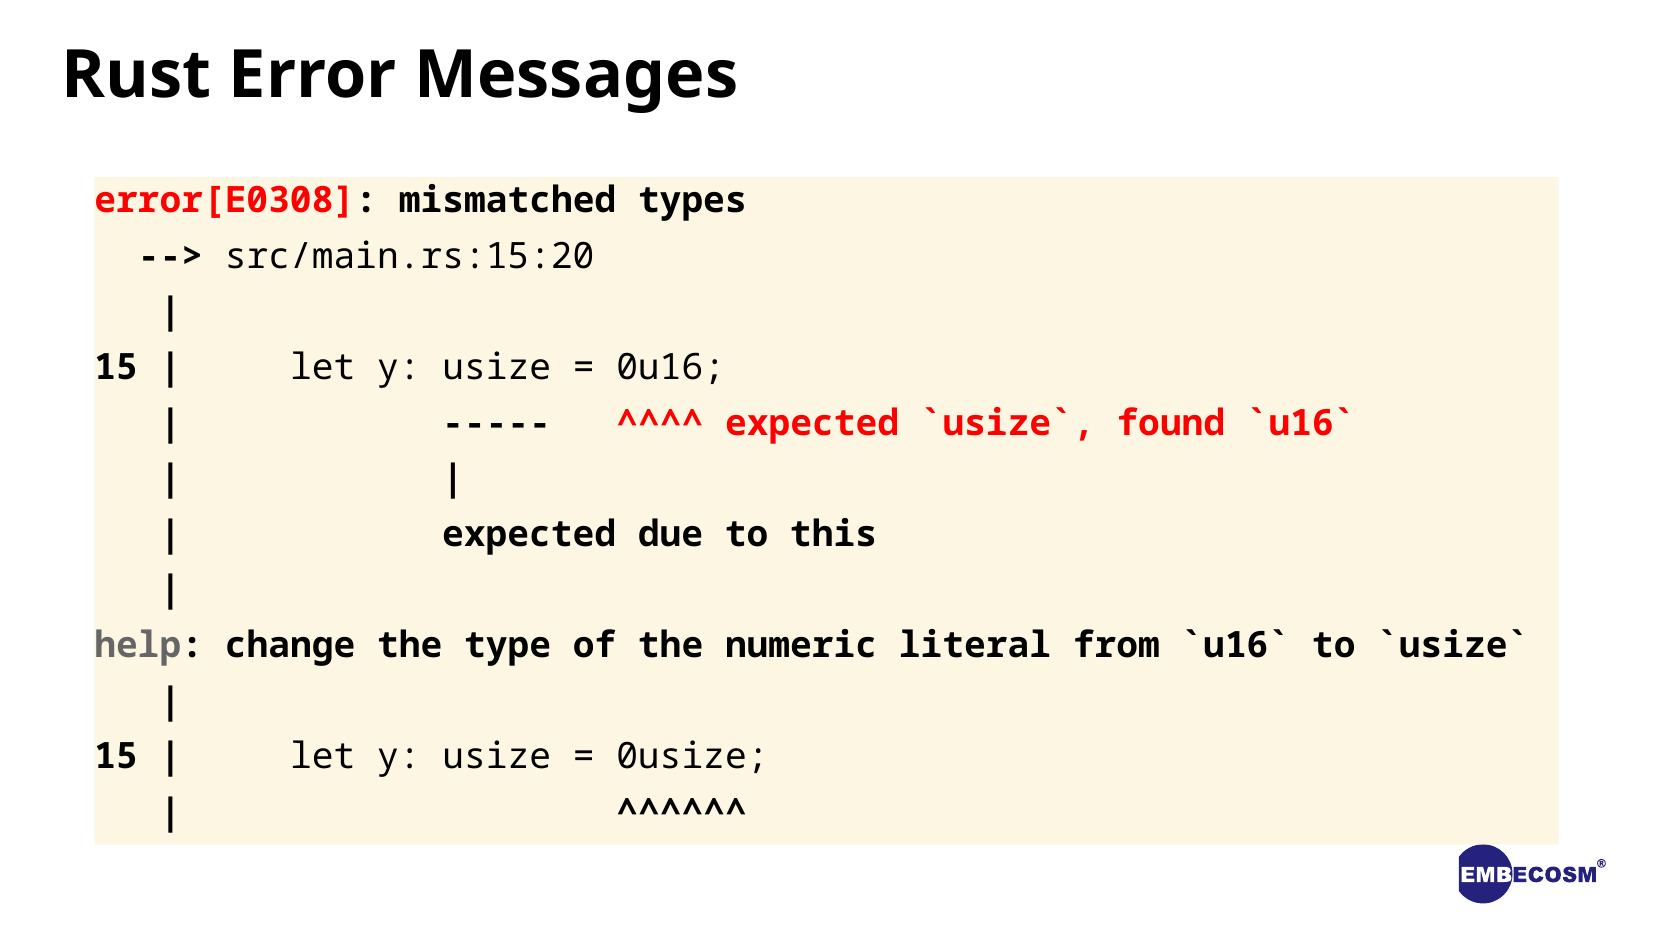

# Rust Error Messages
error[E0308]: mismatched types
 --> src/main.rs:15:20
 |
15 | let y: usize = 0u16;
 | ----- ^^^^ expected `usize`, found `u16`
 | |
 | expected due to this
 |
help: change the type of the numeric literal from `u16` to `usize`
 |
15 | let y: usize = 0usize;
 | ^^^^^^